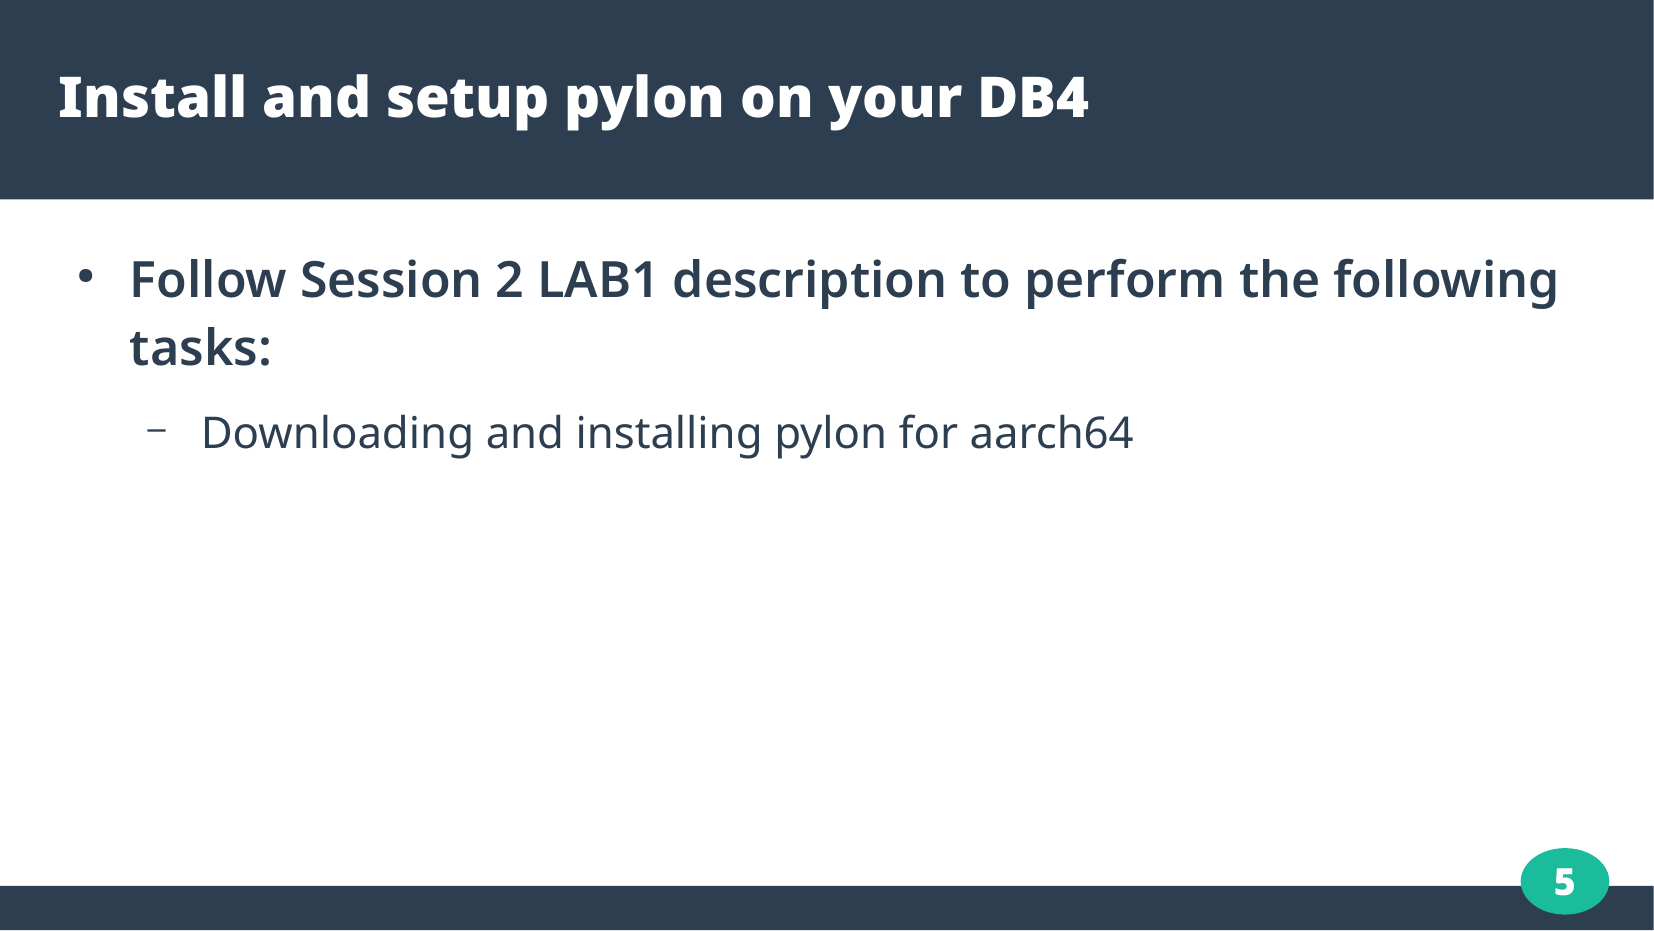

# Install and setup pylon on your DB4
Follow Session 2 LAB1 description to perform the following tasks:
Downloading and installing pylon for aarch64
5